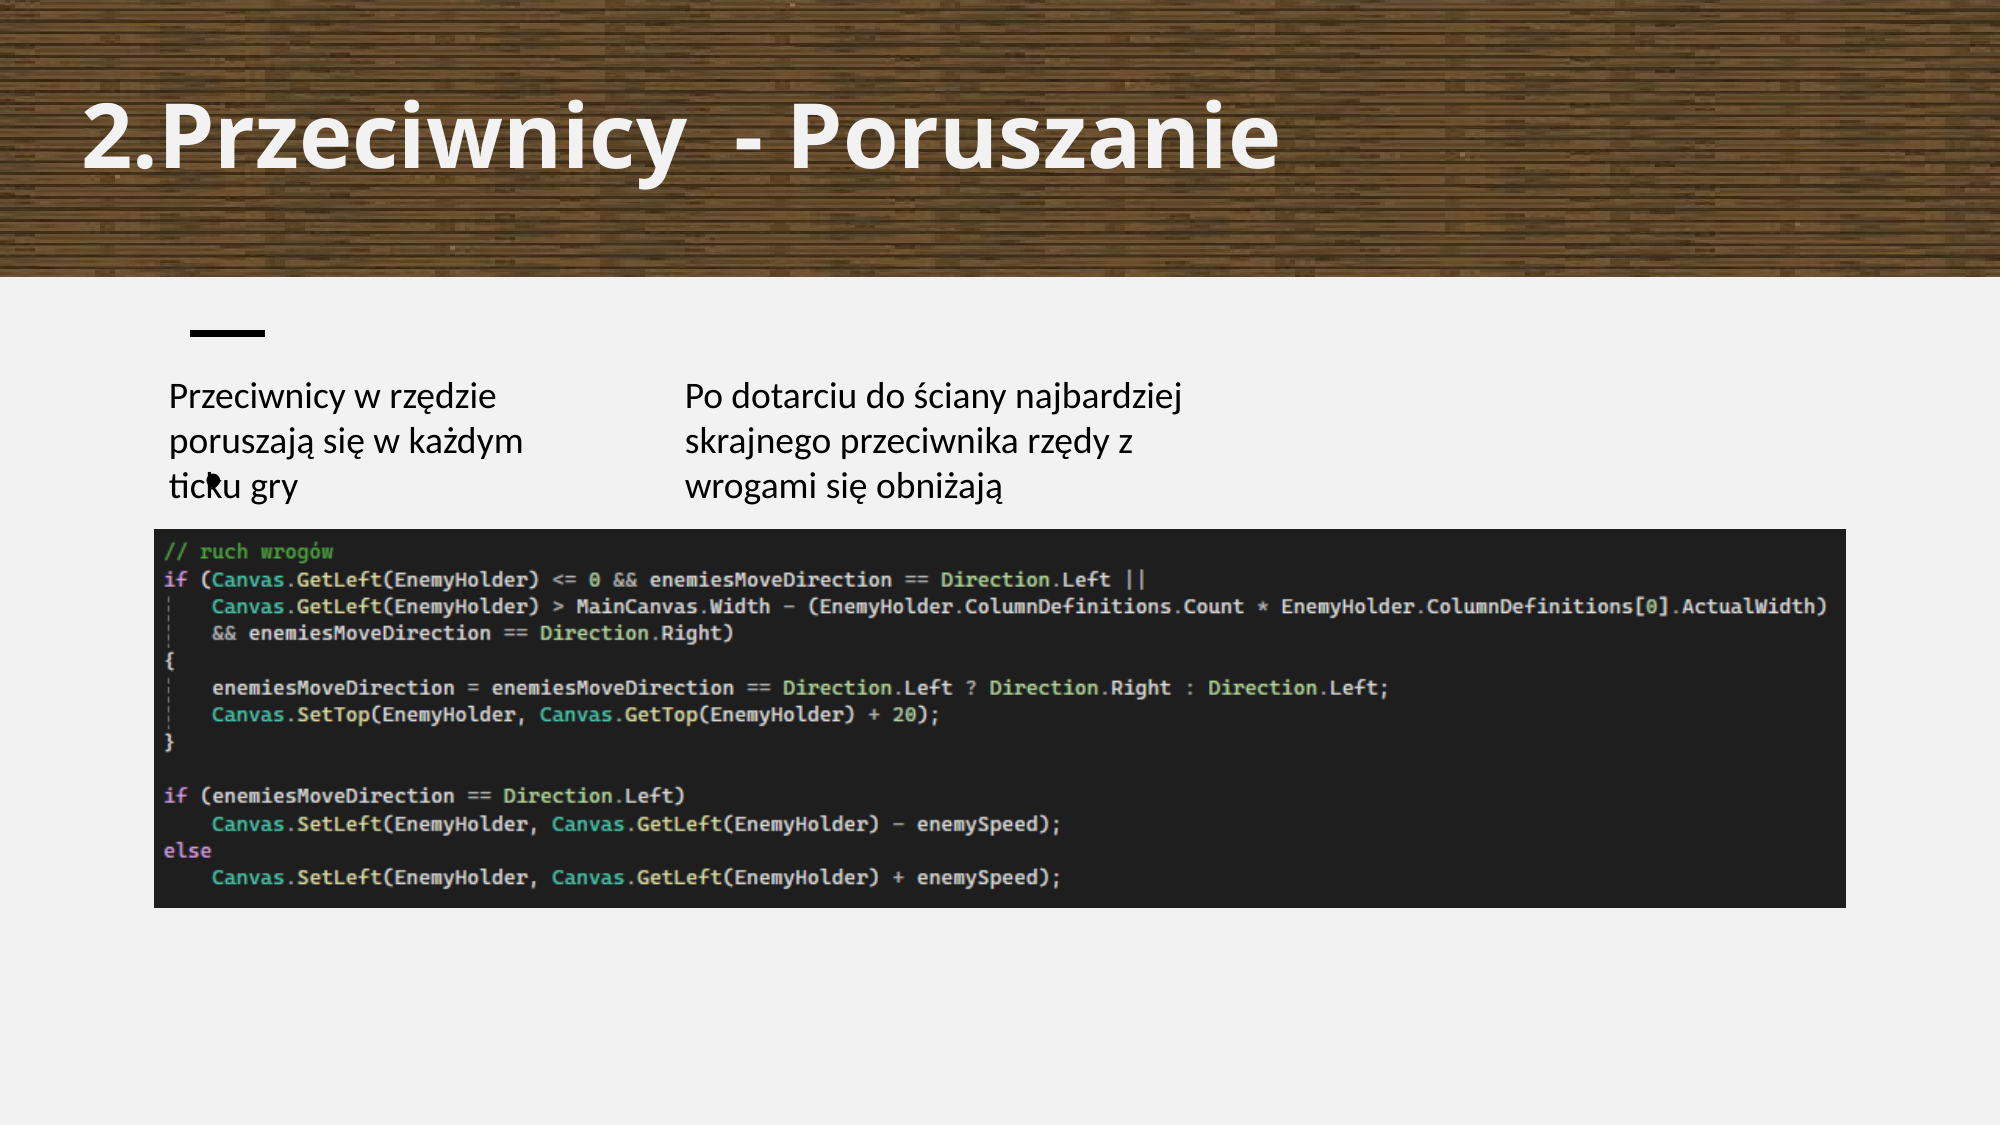

2.Przeciwnicy - Poruszanie
Przeciwnicy w rzędzie poruszają się w każdym ticku gry
Po dotarciu do ściany najbardziej skrajnego przeciwnika rzędy z wrogami się obniżają
#